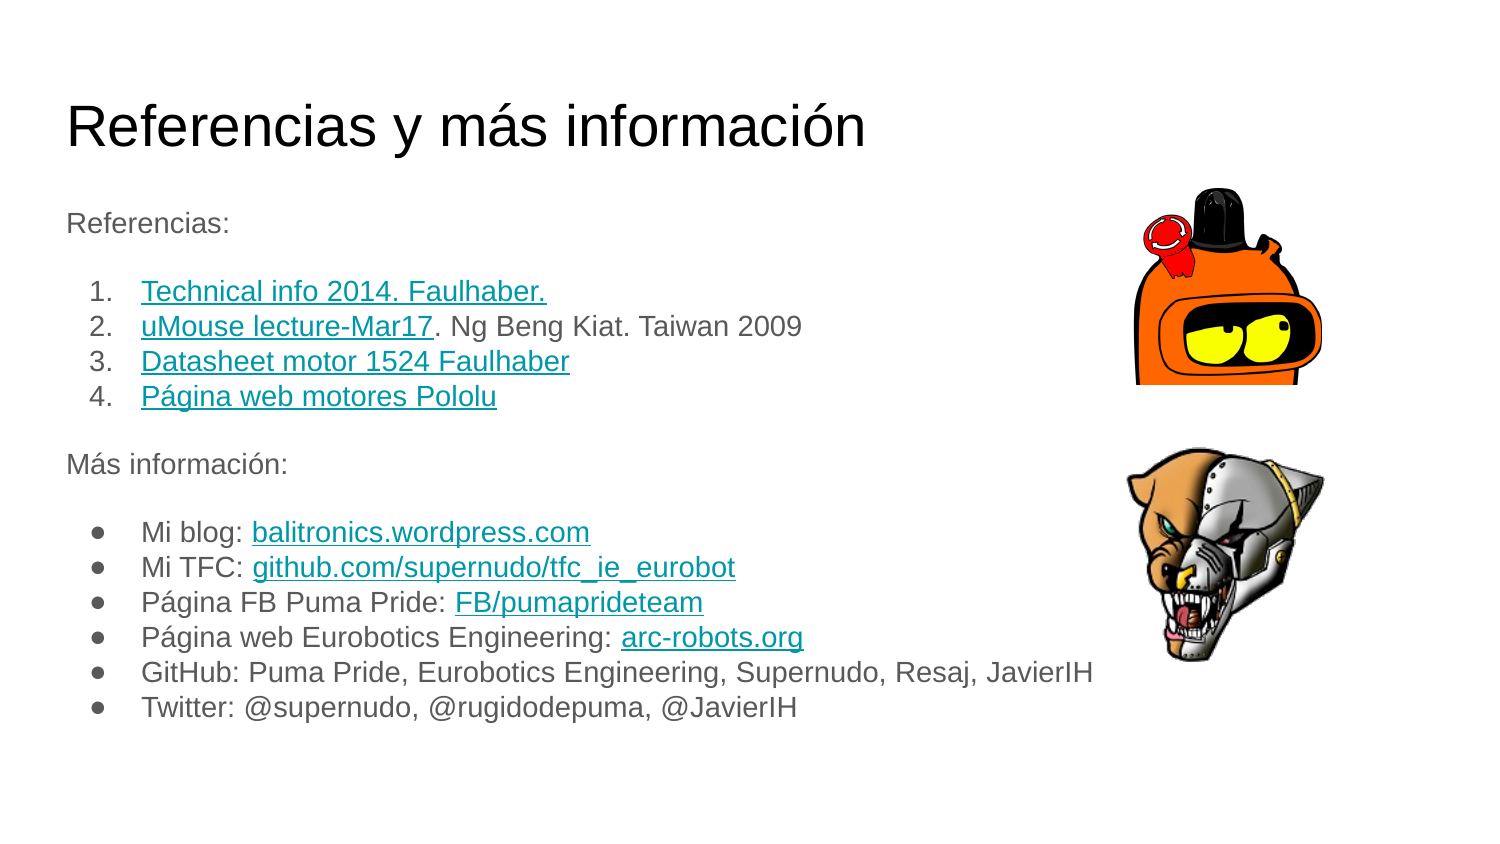

# Referencias y más información
Referencias:
Technical info 2014. Faulhaber.
uMouse lecture-Mar17. Ng Beng Kiat. Taiwan 2009
Datasheet motor 1524 Faulhaber
Página web motores Pololu
Más información:
Mi blog: balitronics.wordpress.com
Mi TFC: github.com/supernudo/tfc_ie_eurobot
Página FB Puma Pride: FB/pumaprideteam
Página web Eurobotics Engineering: arc-robots.org
GitHub: Puma Pride, Eurobotics Engineering, Supernudo, Resaj, JavierIH
Twitter: @supernudo, @rugidodepuma, @JavierIH